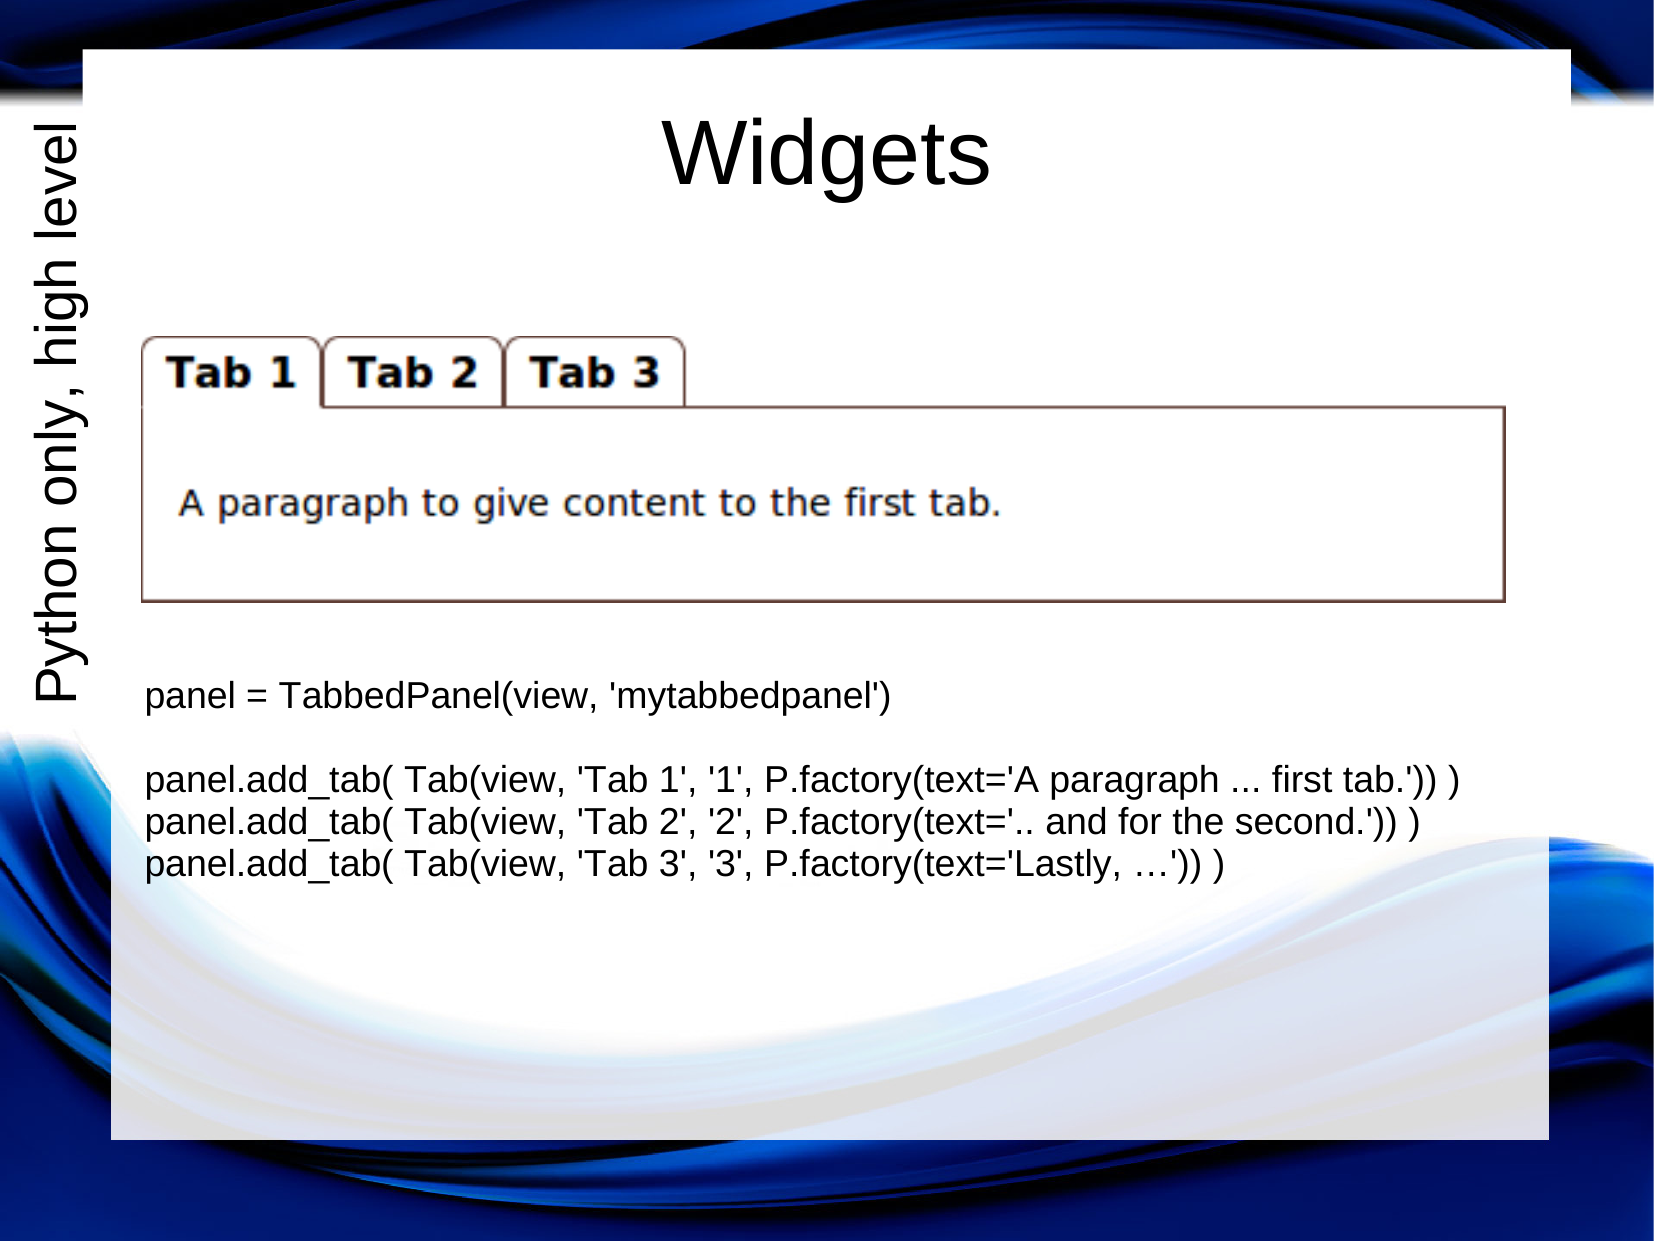

# Widgets
Python only, high level
panel = TabbedPanel(view, 'mytabbedpanel')
panel.add_tab( Tab(view, 'Tab 1', '1', P.factory(text='A paragraph ... first tab.')) )
panel.add_tab( Tab(view, 'Tab 2', '2', P.factory(text='.. and for the second.')) )
panel.add_tab( Tab(view, 'Tab 3', '3', P.factory(text='Lastly, …')) )